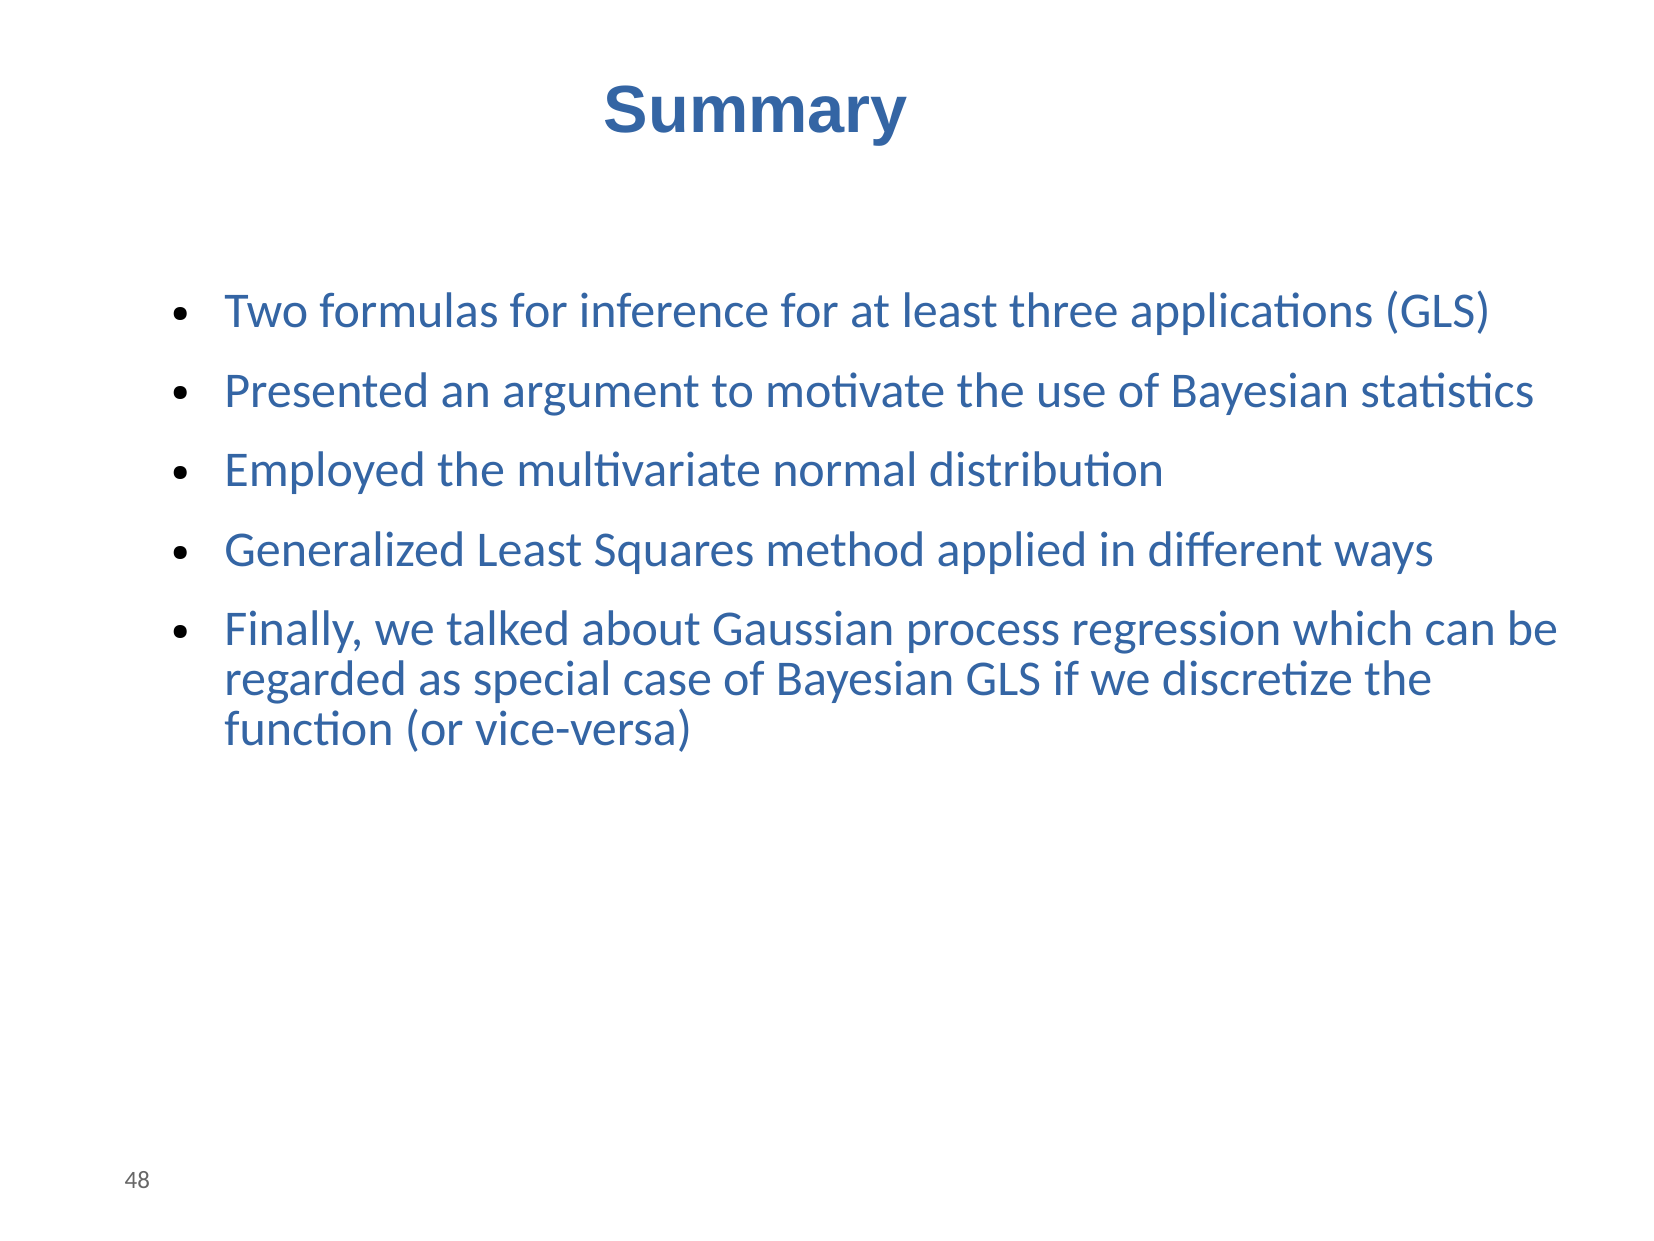

# Summary
Two formulas for inference for at least three applications (GLS)
Presented an argument to motivate the use of Bayesian statistics
Employed the multivariate normal distribution
Generalized Least Squares method applied in different ways
Finally, we talked about Gaussian process regression which can be regarded as special case of Bayesian GLS if we discretize the function (or vice-versa)
48